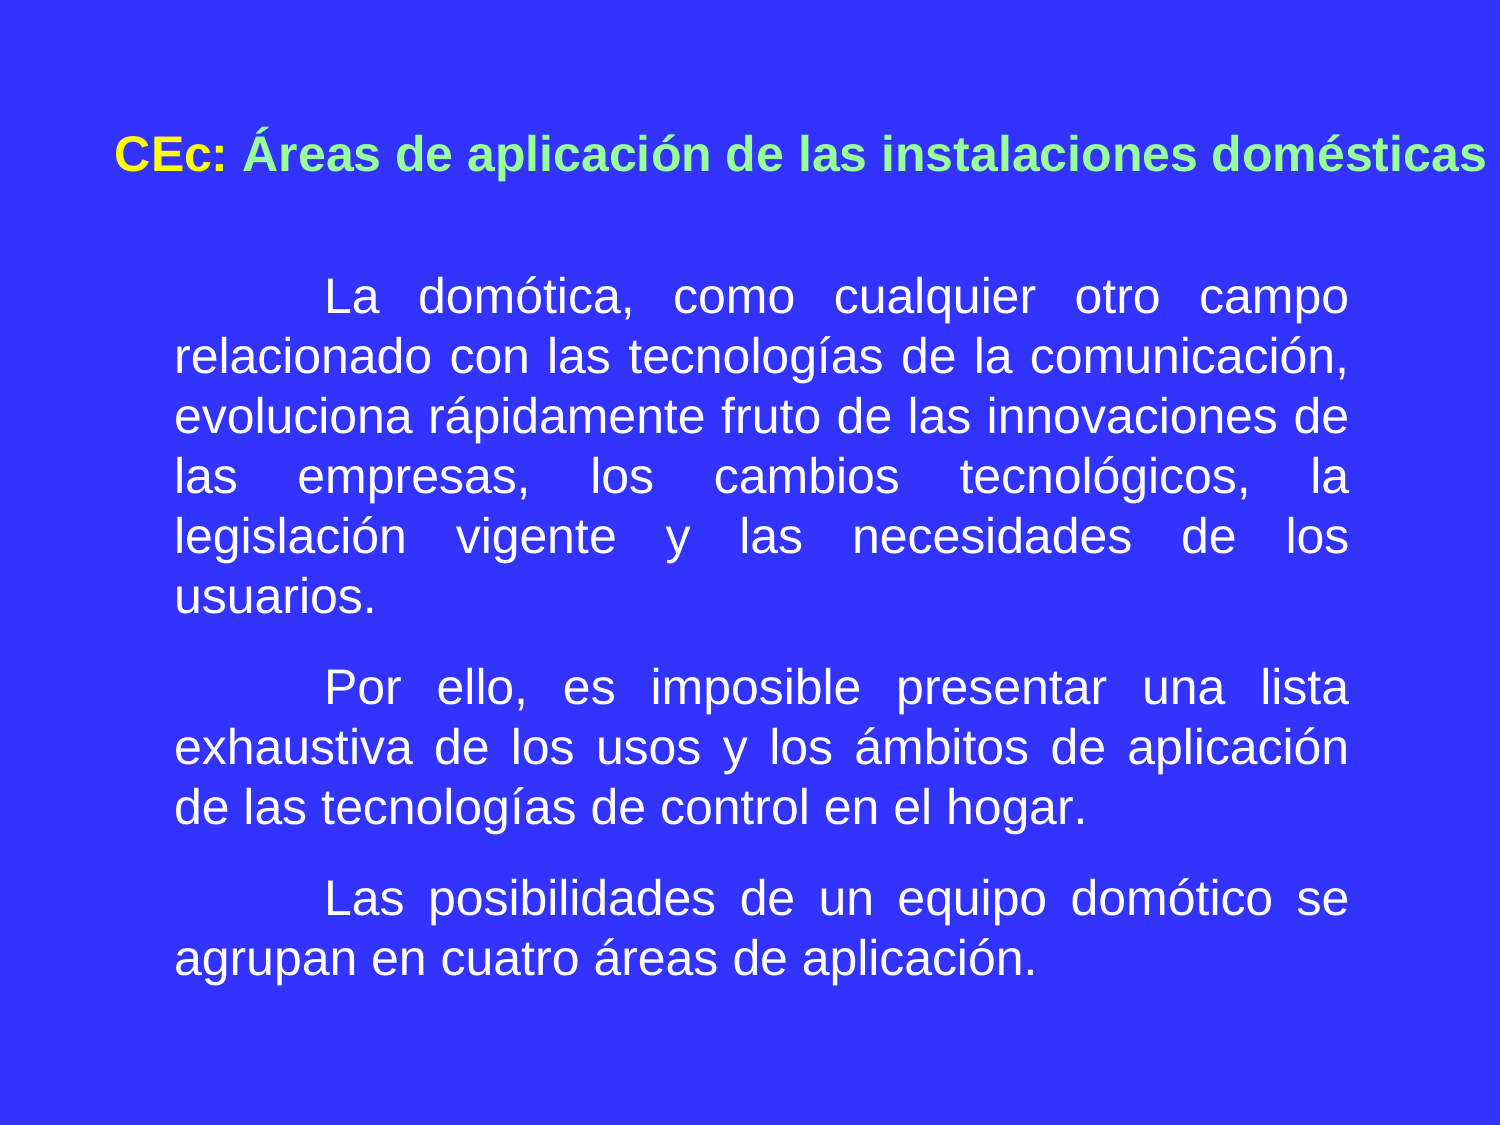

CEc: Áreas de aplicación de las instalaciones domésticas
	La domótica, como cualquier otro campo relacionado con las tecnologías de la comunicación, evoluciona rápidamente fruto de las innovaciones de las empresas, los cambios tecnológicos, la legislación vigente y las necesidades de los usuarios.
	Por ello, es imposible presentar una lista exhaustiva de los usos y los ámbitos de aplicación de las tecnologías de control en el hogar.
	Las posibilidades de un equipo domótico se agrupan en cuatro áreas de aplicación.